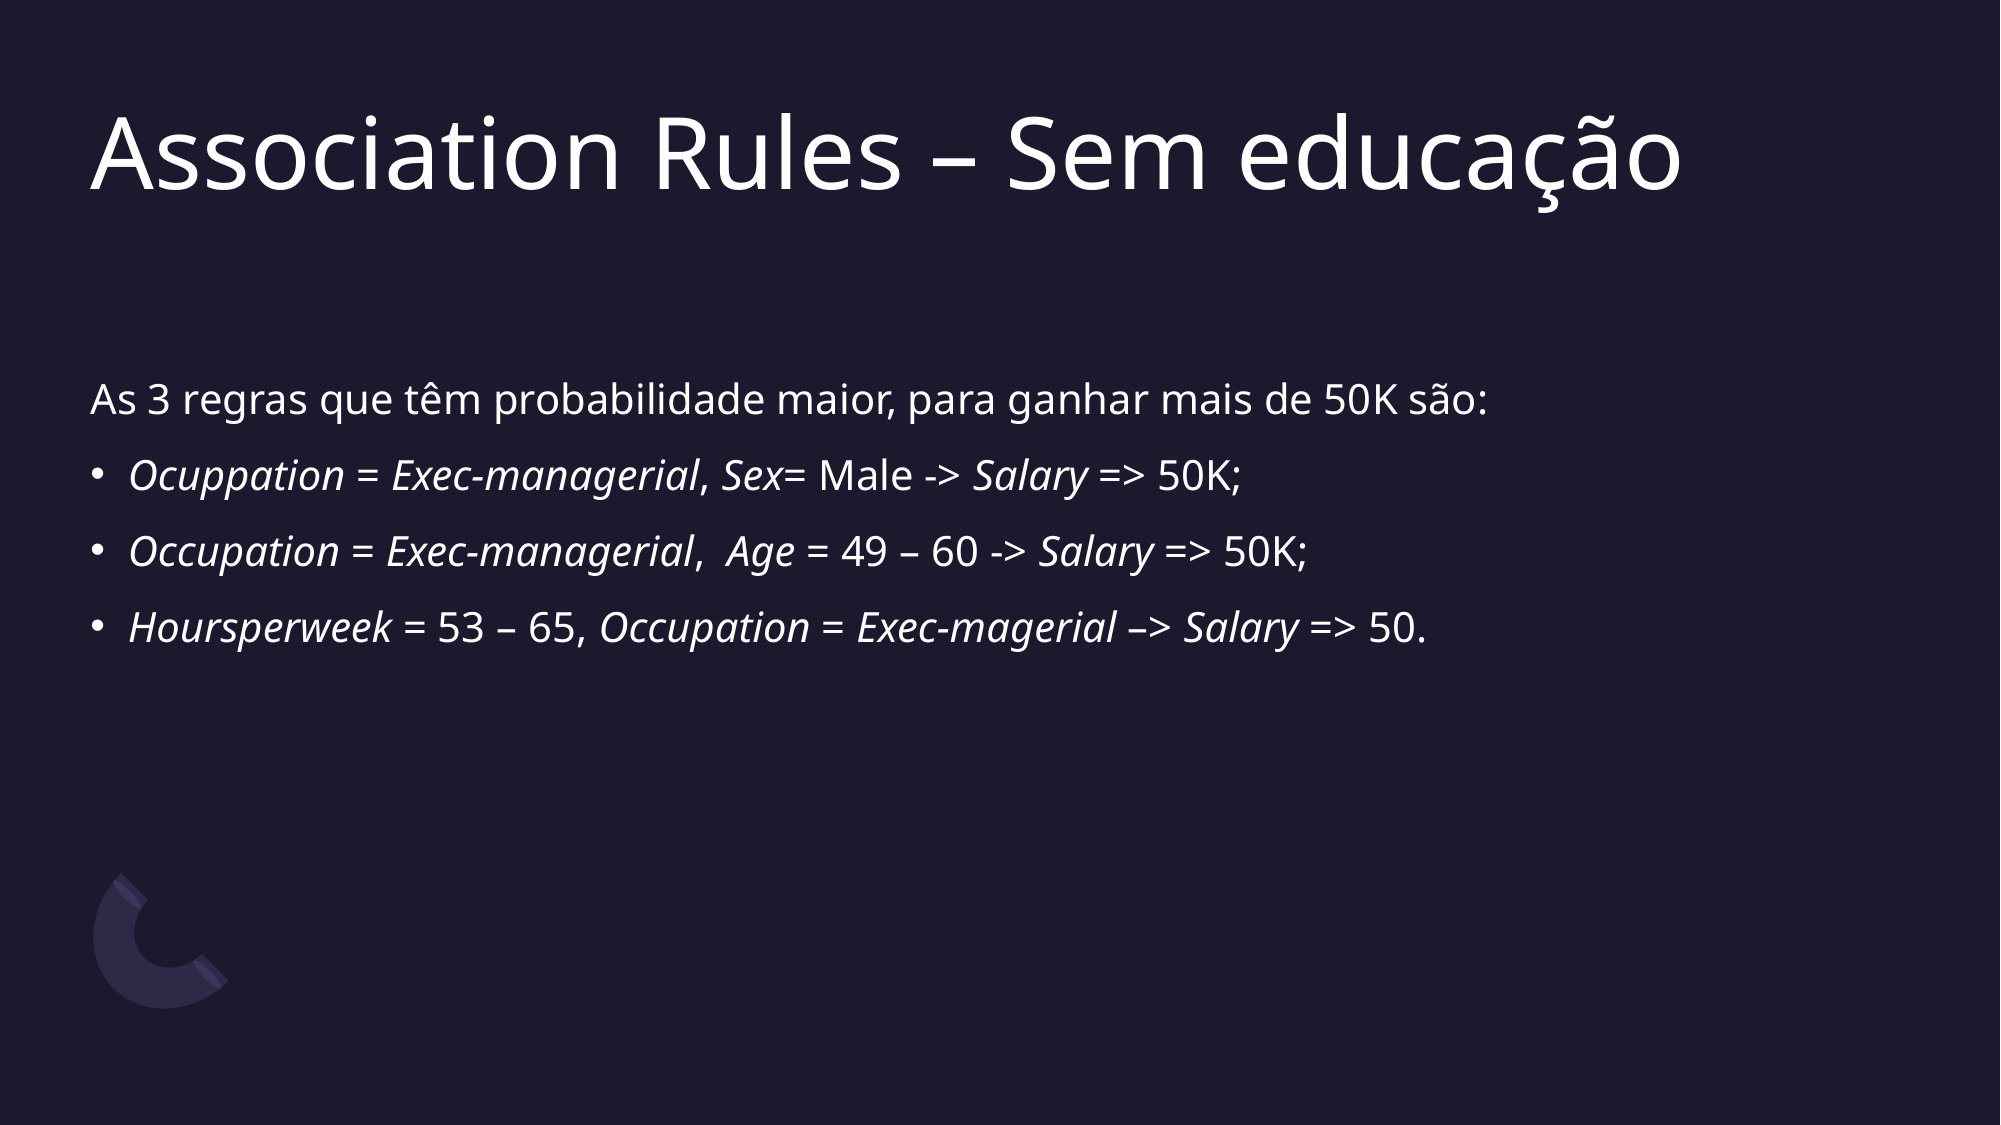

# Association Rules – Sem educação
As 3 regras que têm probabilidade maior, para ganhar mais de 50K são:
Ocuppation = Exec-managerial, Sex= Male -> Salary => 50K;
Occupation = Exec-managerial, Age = 49 – 60 -> Salary => 50K;
Hoursperweek = 53 – 65, Occupation = Exec-magerial –> Salary => 50.